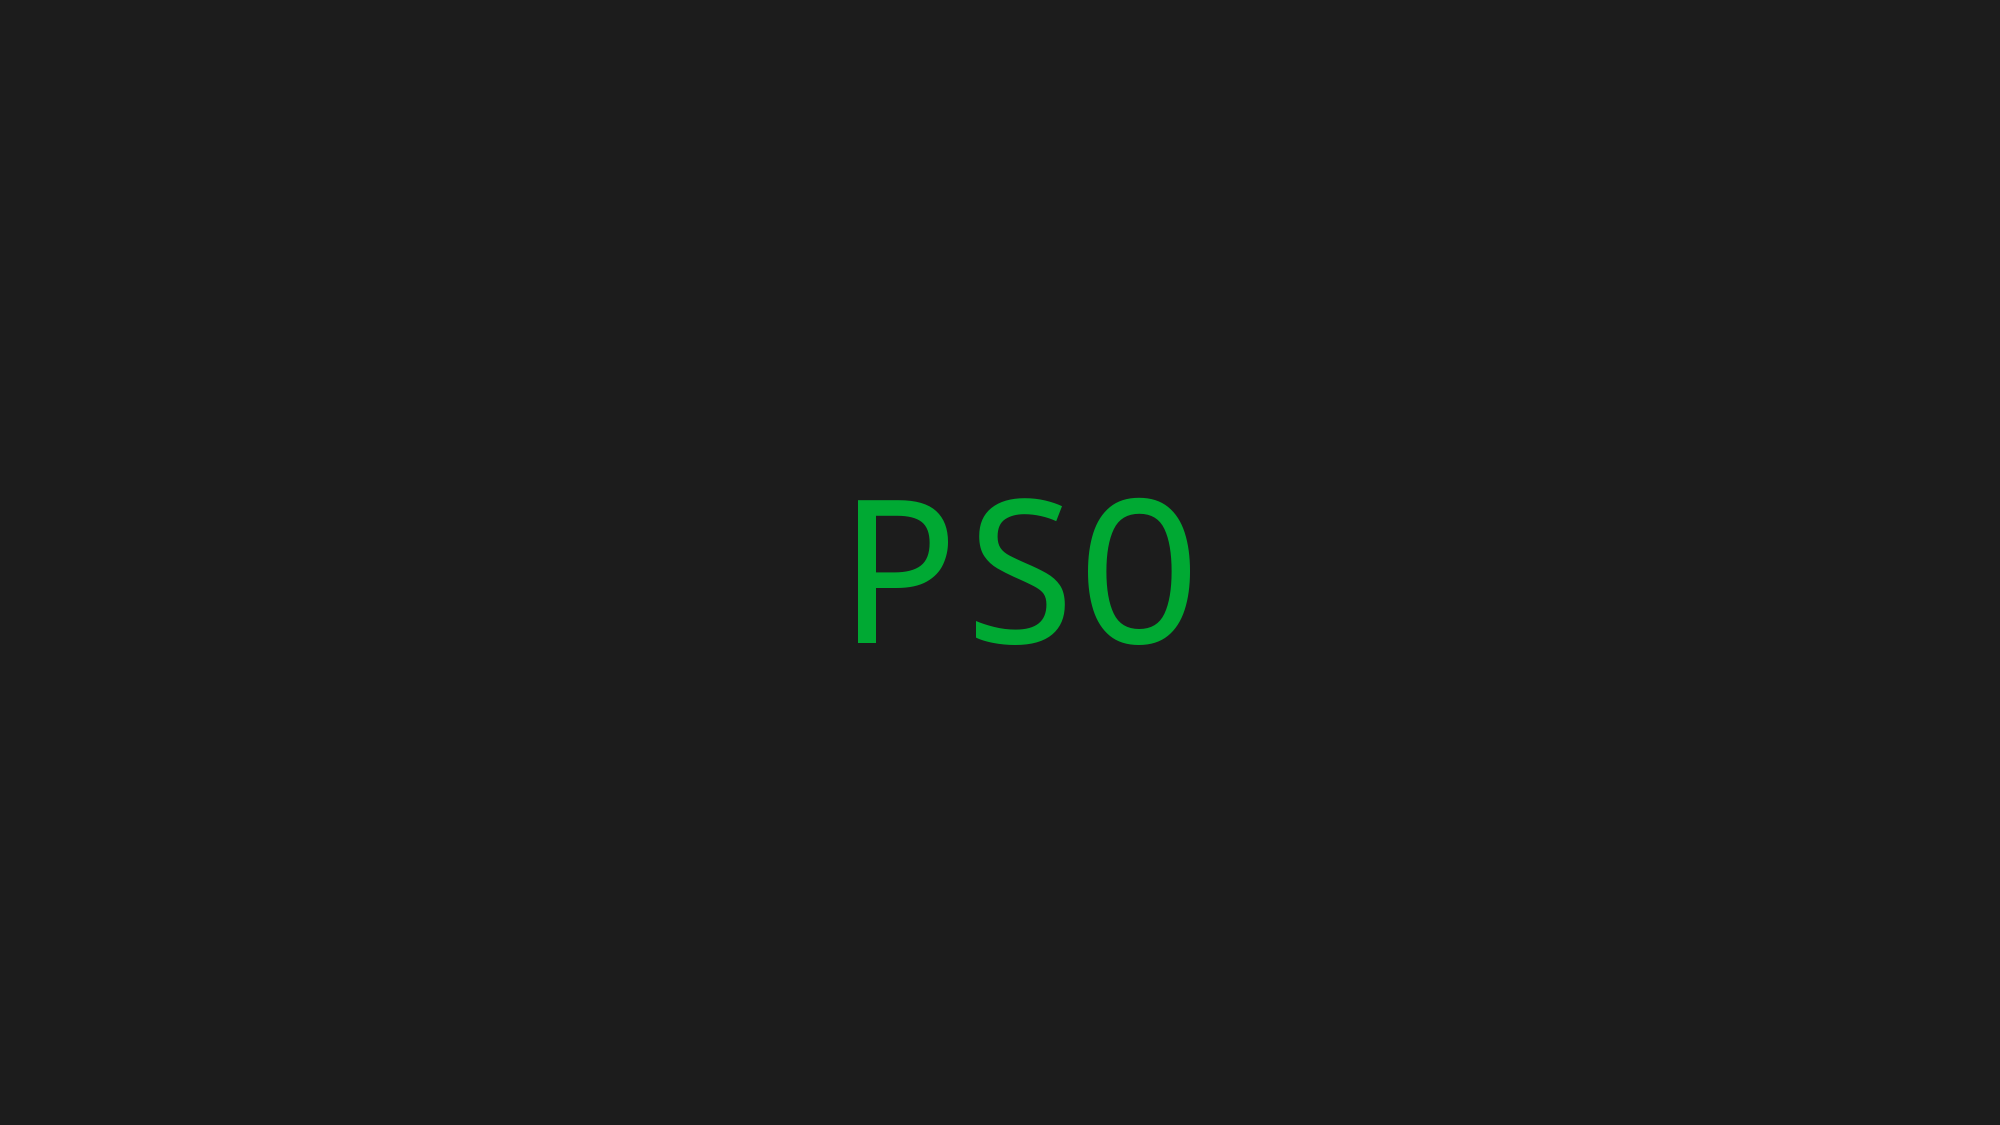

PSO
[# Alexandre Mascarenhas - University of Tsukuba 2022]
3